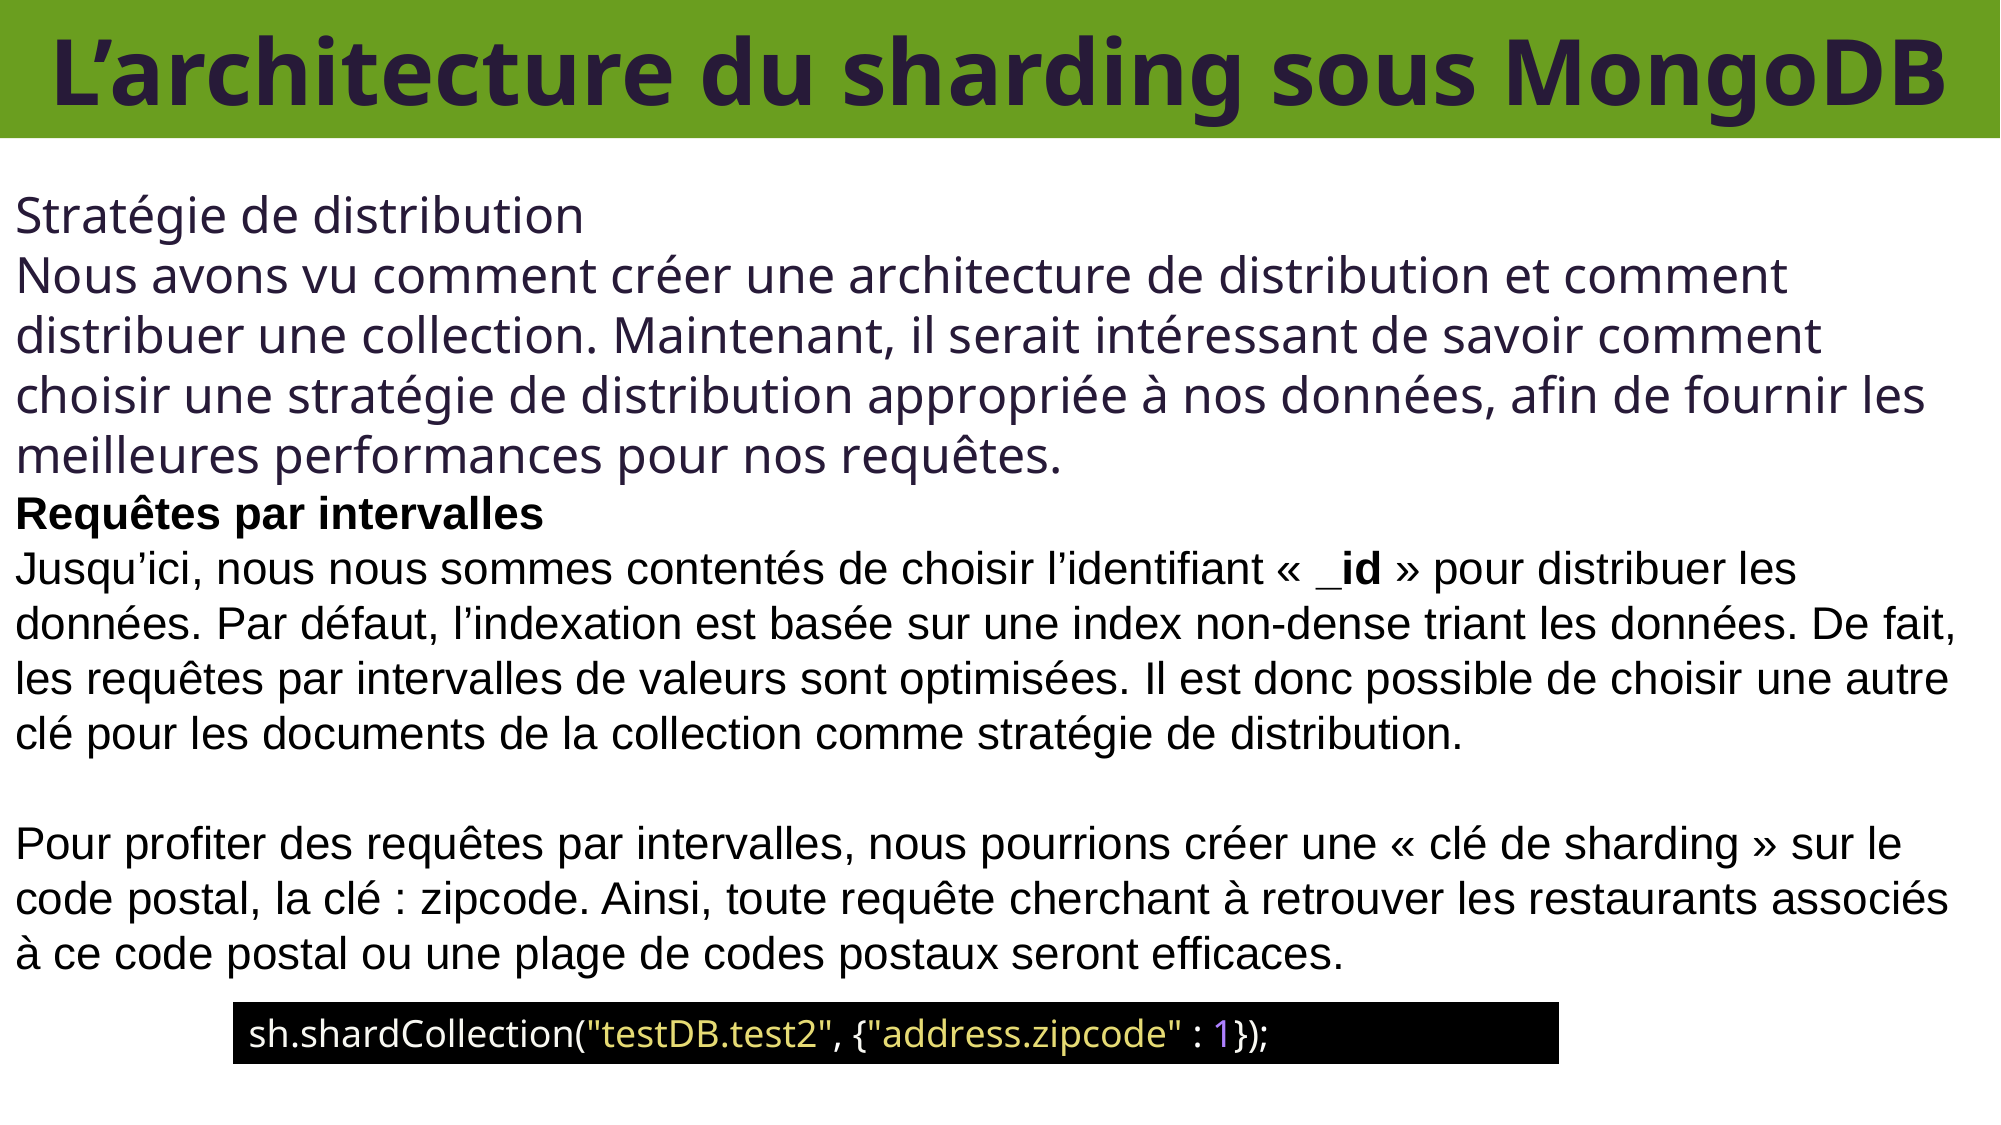

L’architecture du sharding sous MongoDB
Stratégie de distribution
Nous avons vu comment créer une architecture de distribution et comment distribuer une collection. Maintenant, il serait intéressant de savoir comment choisir une stratégie de distribution appropriée à nos données, afin de fournir les meilleures performances pour nos requêtes.
Requêtes par intervalles
Jusqu’ici, nous nous sommes contentés de choisir l’identifiant « _id » pour distribuer les données. Par défaut, l’indexation est basée sur une index non-dense triant les données. De fait, les requêtes par intervalles de valeurs sont optimisées. Il est donc possible de choisir une autre clé pour les documents de la collection comme stratégie de distribution.
Pour profiter des requêtes par intervalles, nous pourrions créer une « clé de sharding » sur le code postal, la clé : zipcode. Ainsi, toute requête cherchant à retrouver les restaurants associés à ce code postal ou une plage de codes postaux seront efficaces.
sh.shardCollection("testDB.test2", {"address.zipcode" : 1});